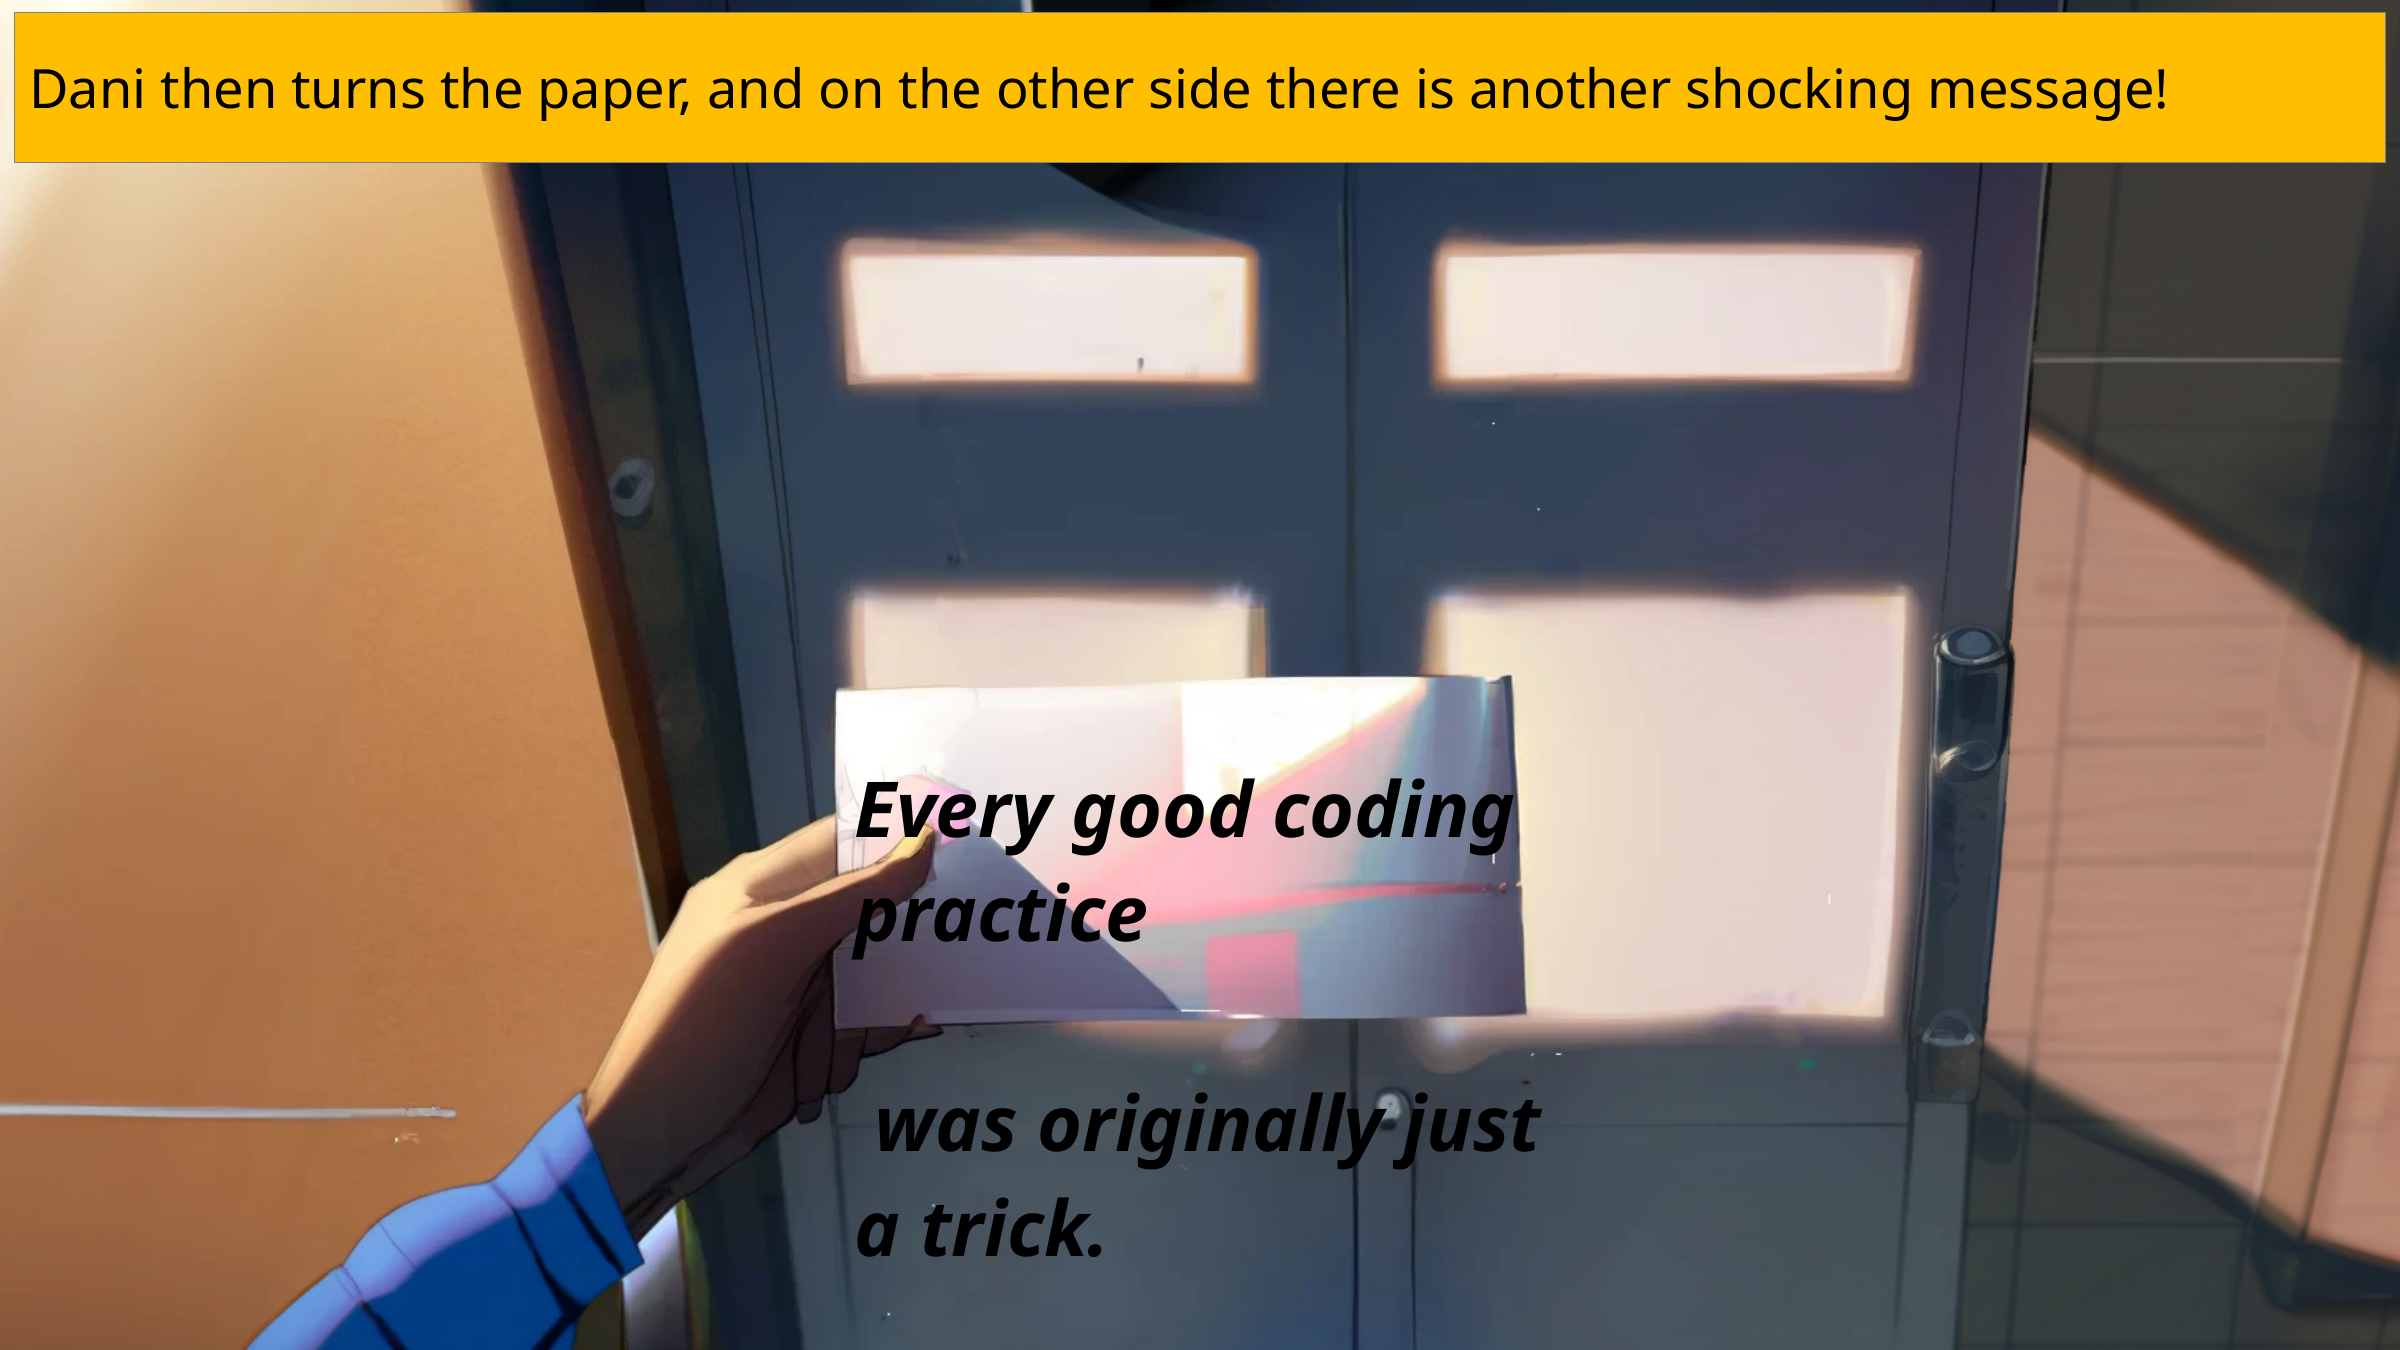

Dani then turns the paper, and on the other side there is another shocking message!
Every good coding practice
 was originally just a trick.